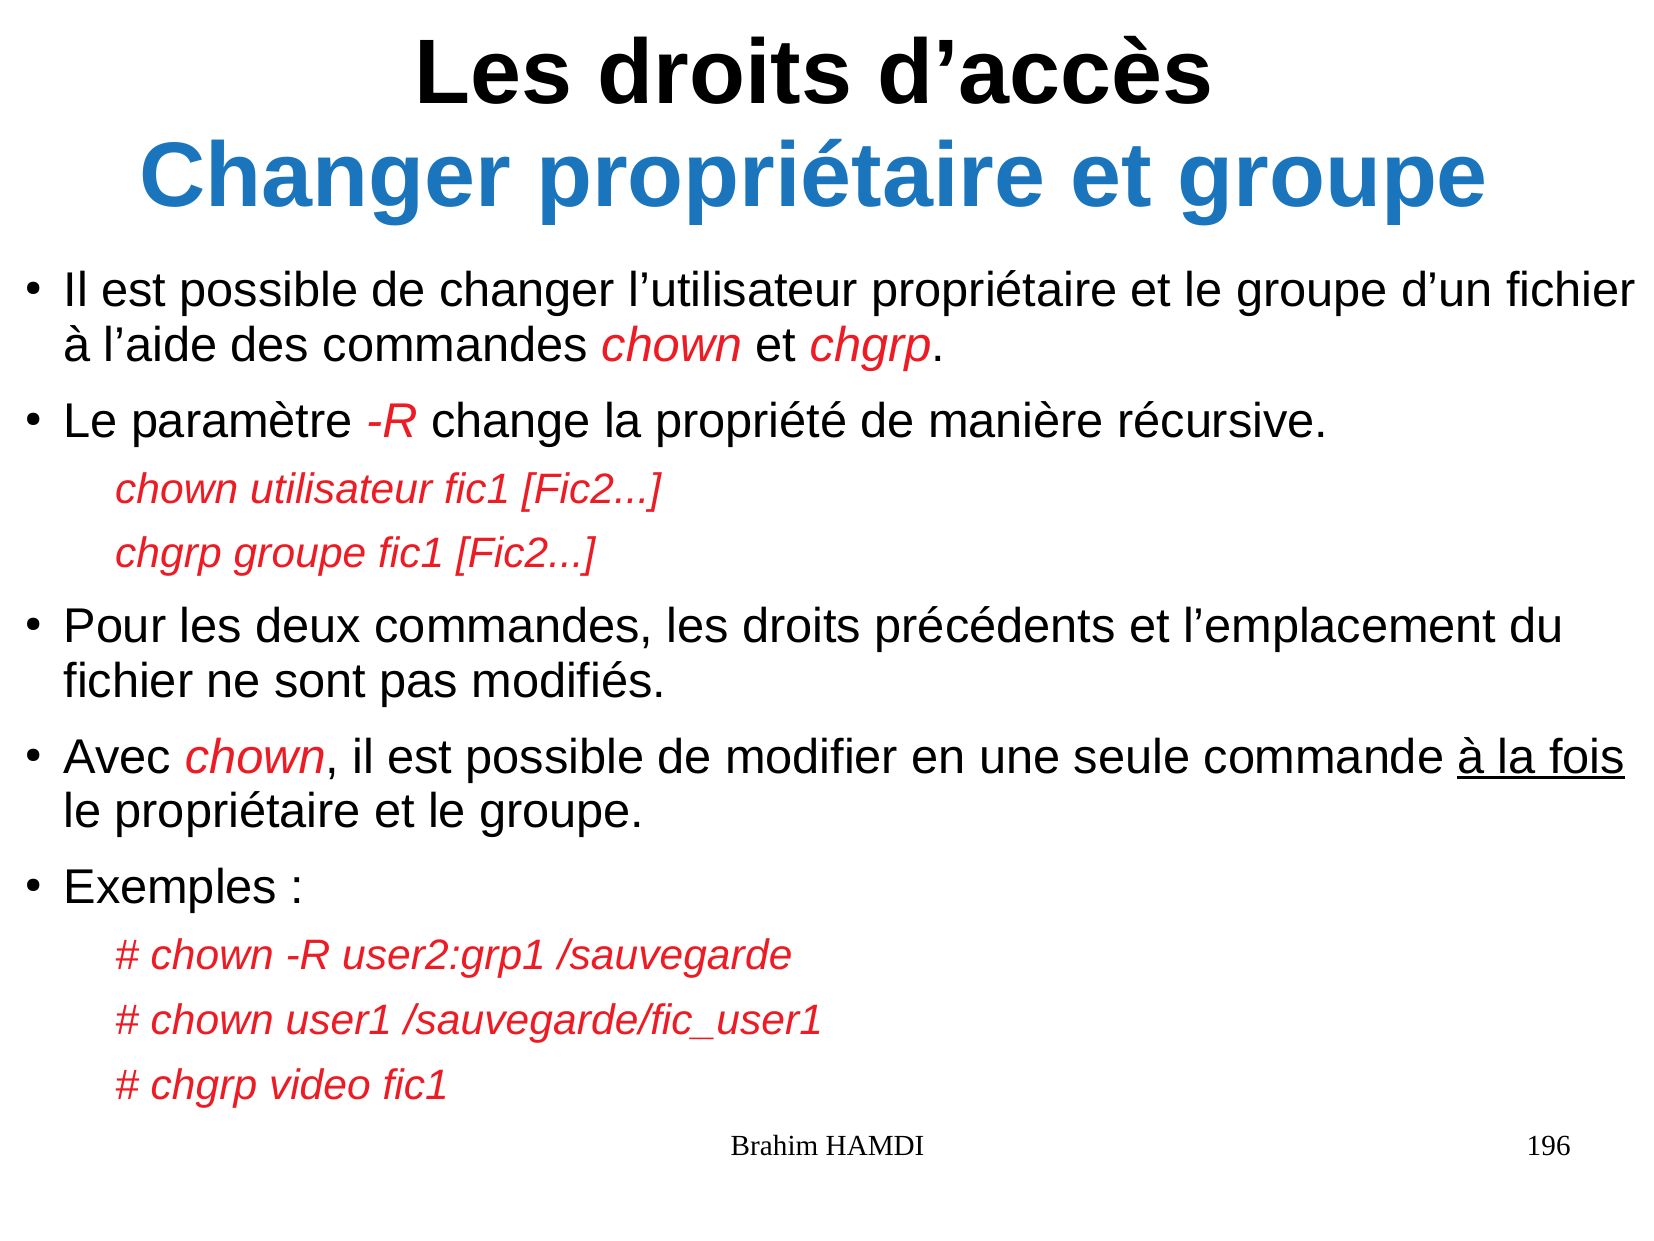

# Les droits d’accès Changer propriétaire et groupe
Il est possible de changer l’utilisateur propriétaire et le groupe d’un fichier à l’aide des commandes chown et chgrp.
Le paramètre -R change la propriété de manière récursive.
chown utilisateur fic1 [Fic2...]
chgrp groupe fic1 [Fic2...]
Pour les deux commandes, les droits précédents et l’emplacement du fichier ne sont pas modifiés.
Avec chown, il est possible de modifier en une seule commande à la fois le propriétaire et le groupe.
Exemples :
# chown -R user2:grp1 /sauvegarde
# chown user1 /sauvegarde/fic_user1
# chgrp video fic1
Brahim HAMDI
196